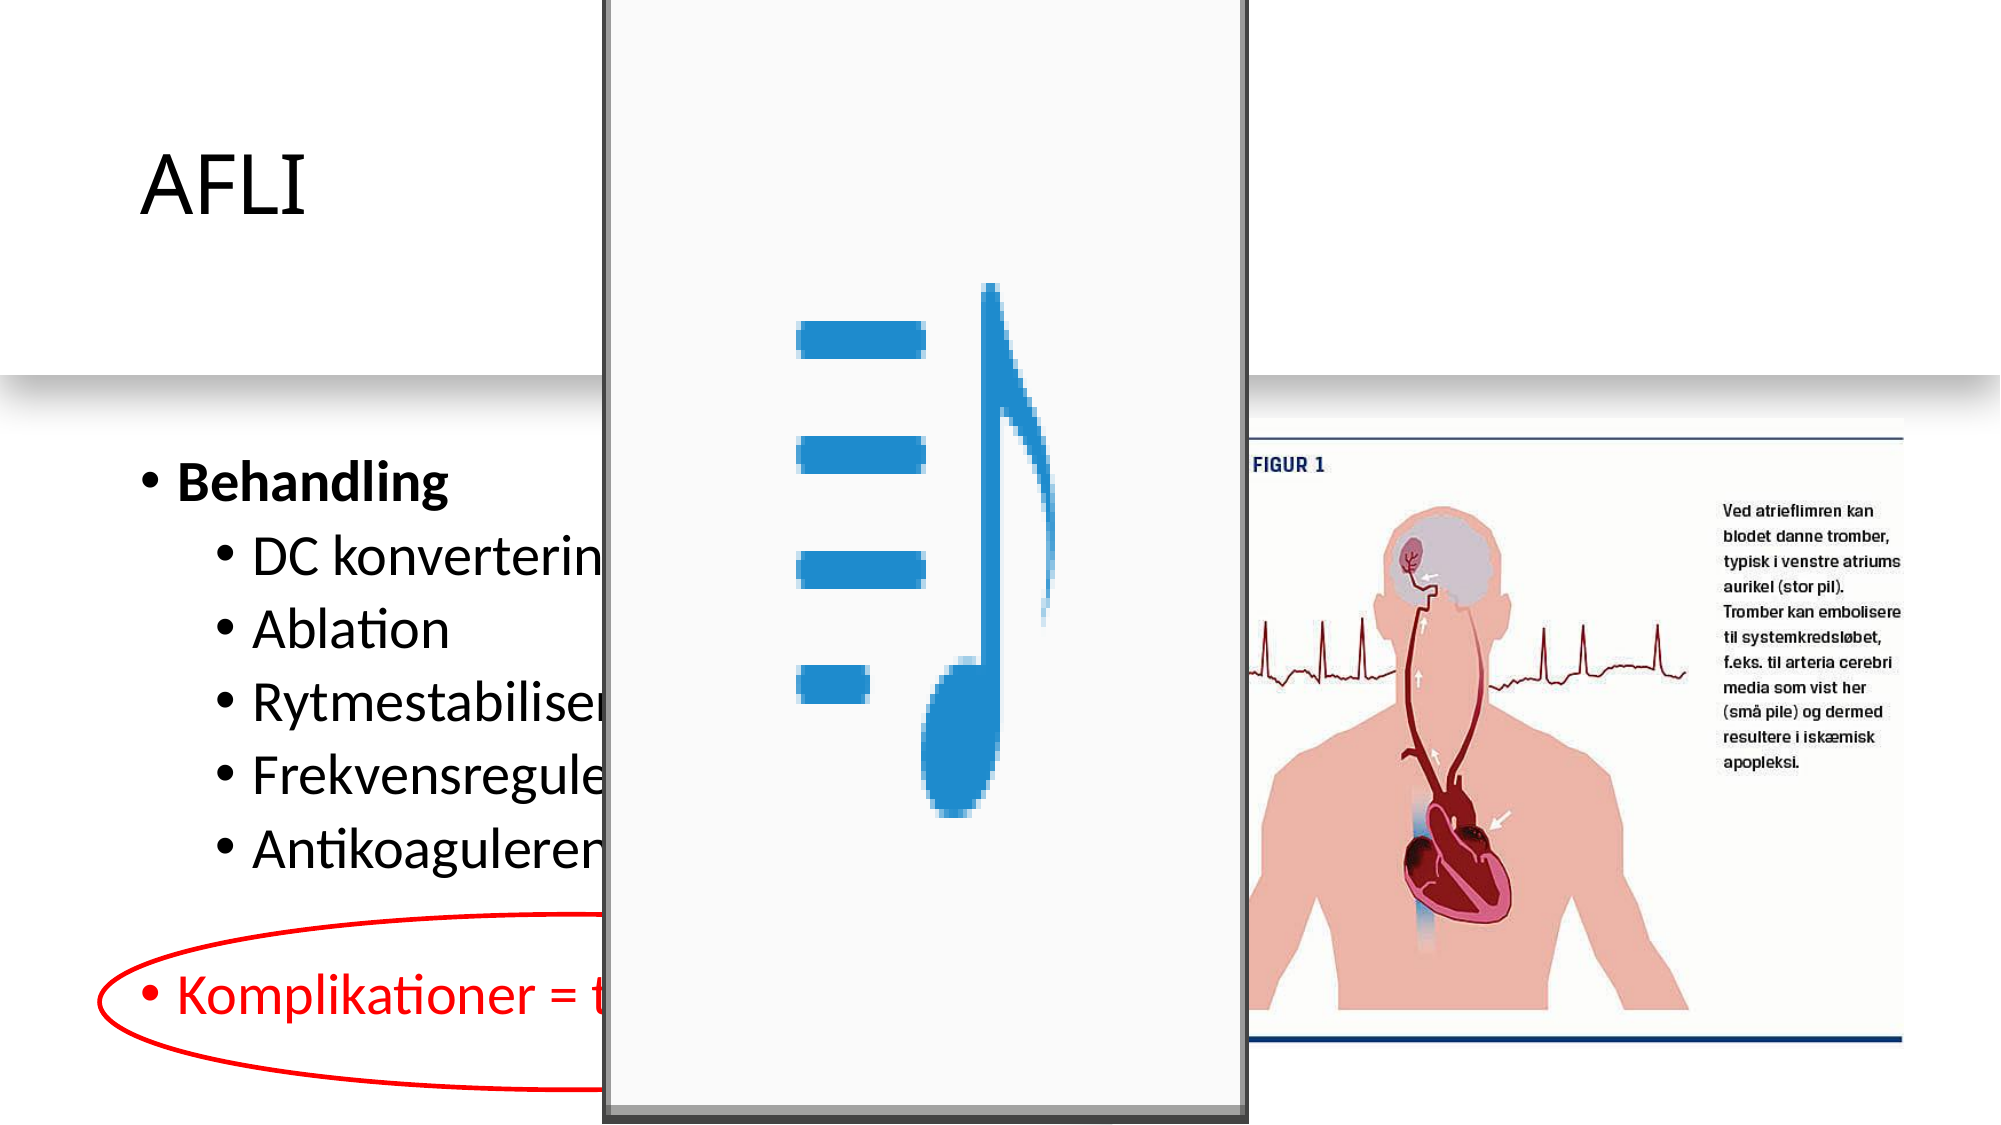

# AFLI
Behandling
DC konvertering
Ablation
Rytmestabiliserende
Frekvensregulerende
Antikoagulerende fordi…
Komplikationer = tromboembolier!